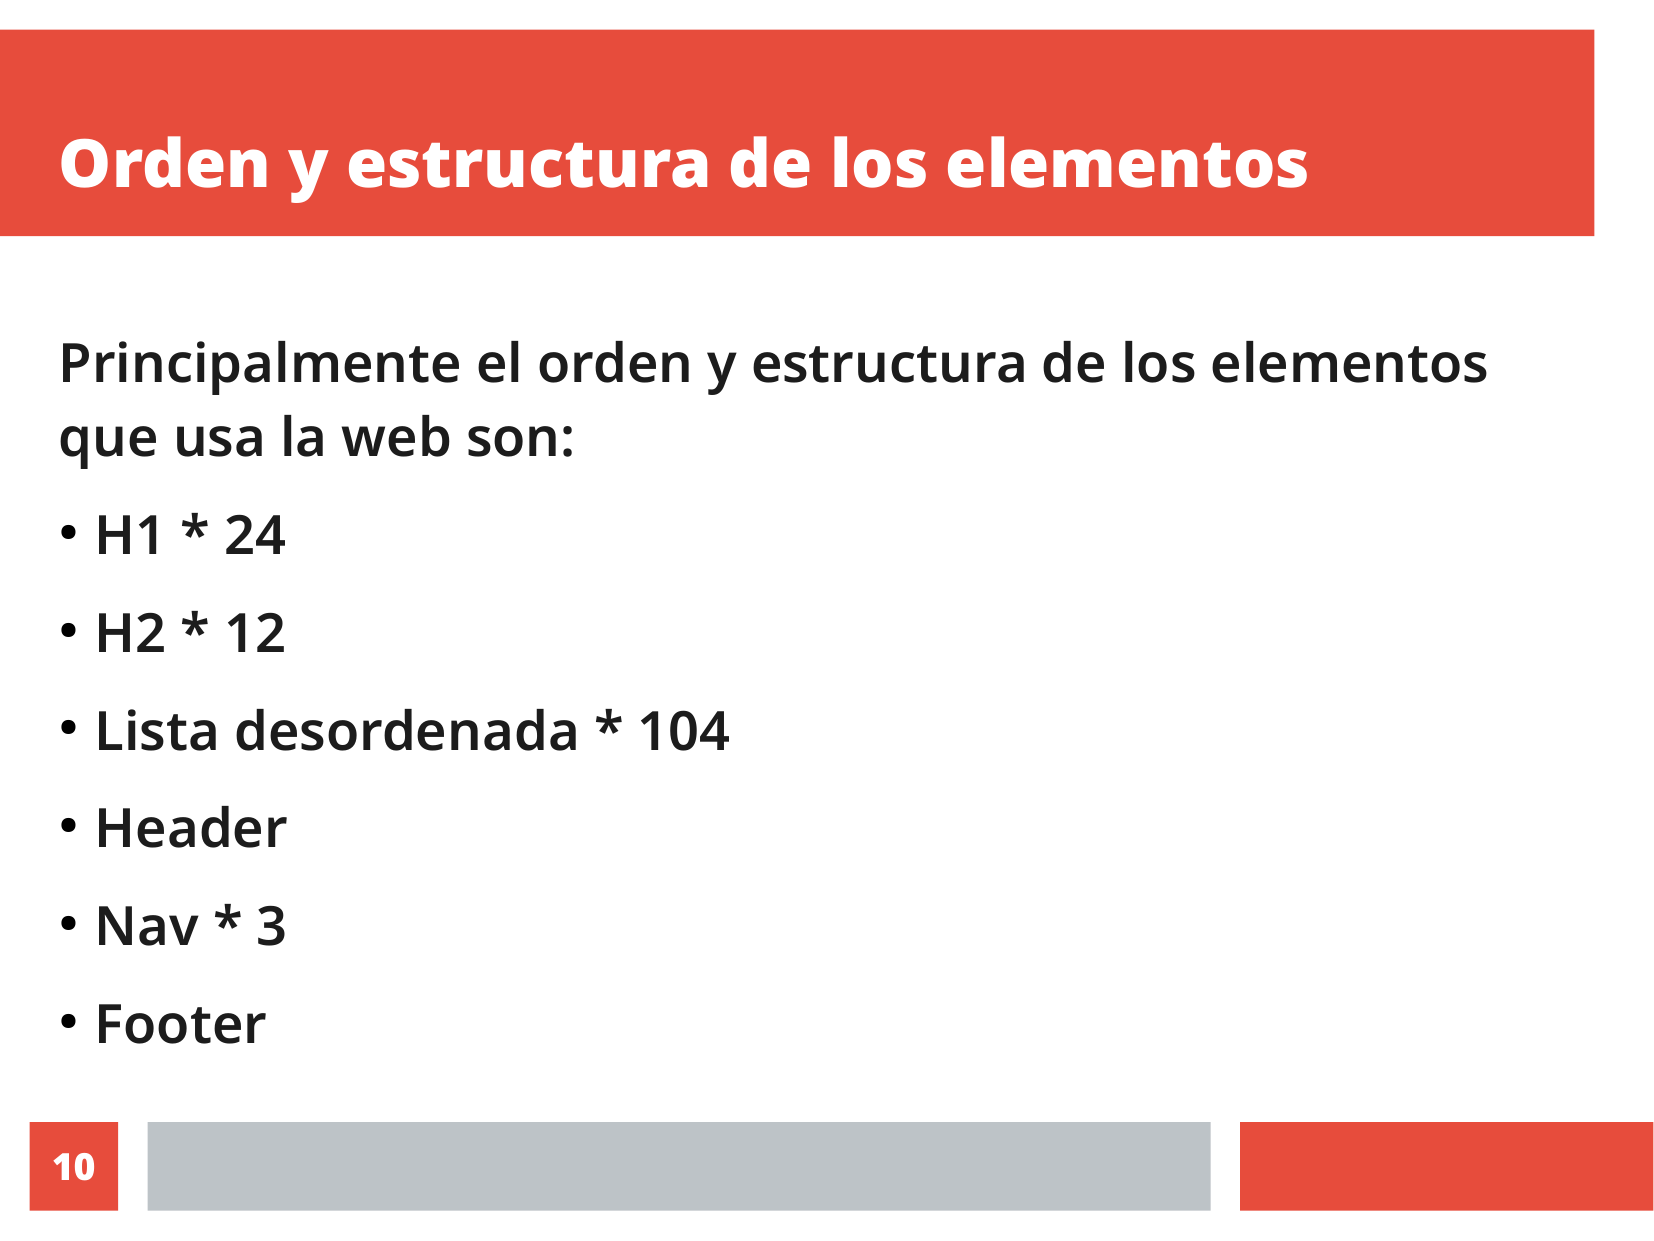

# Orden y estructura de los elementos
Principalmente el orden y estructura de los elementos que usa la web son:
H1 * 24
H2 * 12
Lista desordenada * 104
Header
Nav * 3
Footer
10